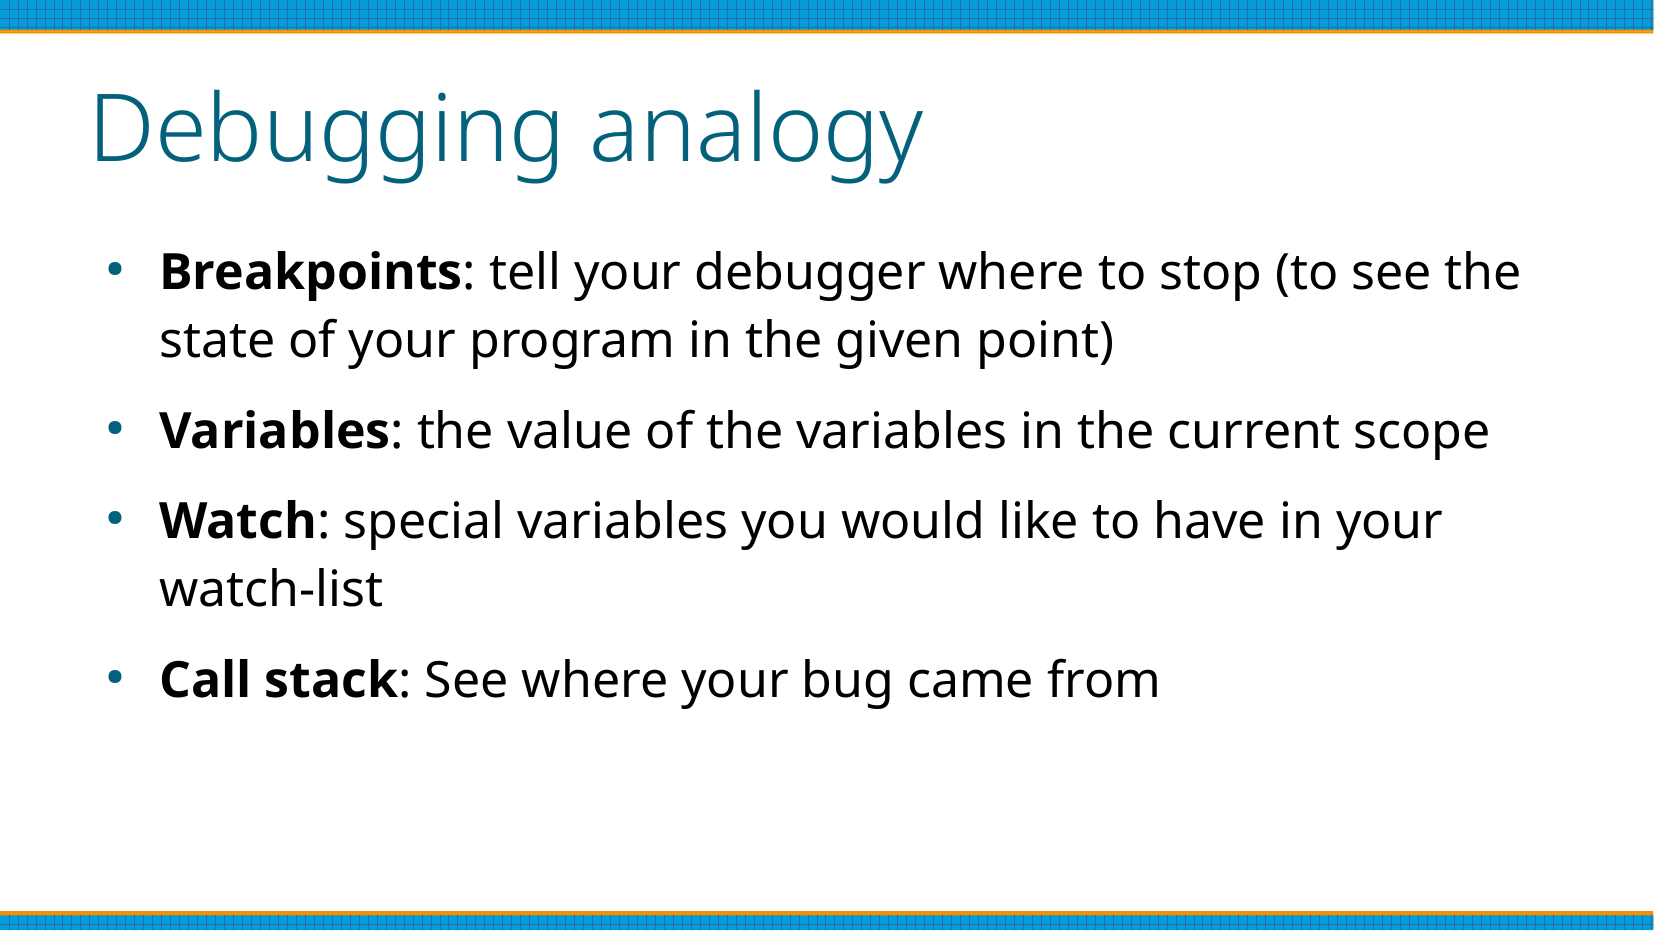

# Debugging analogy
Breakpoints: tell your debugger where to stop (to see the state of your program in the given point)
Variables: the value of the variables in the current scope
Watch: special variables you would like to have in your watch-list
Call stack: See where your bug came from